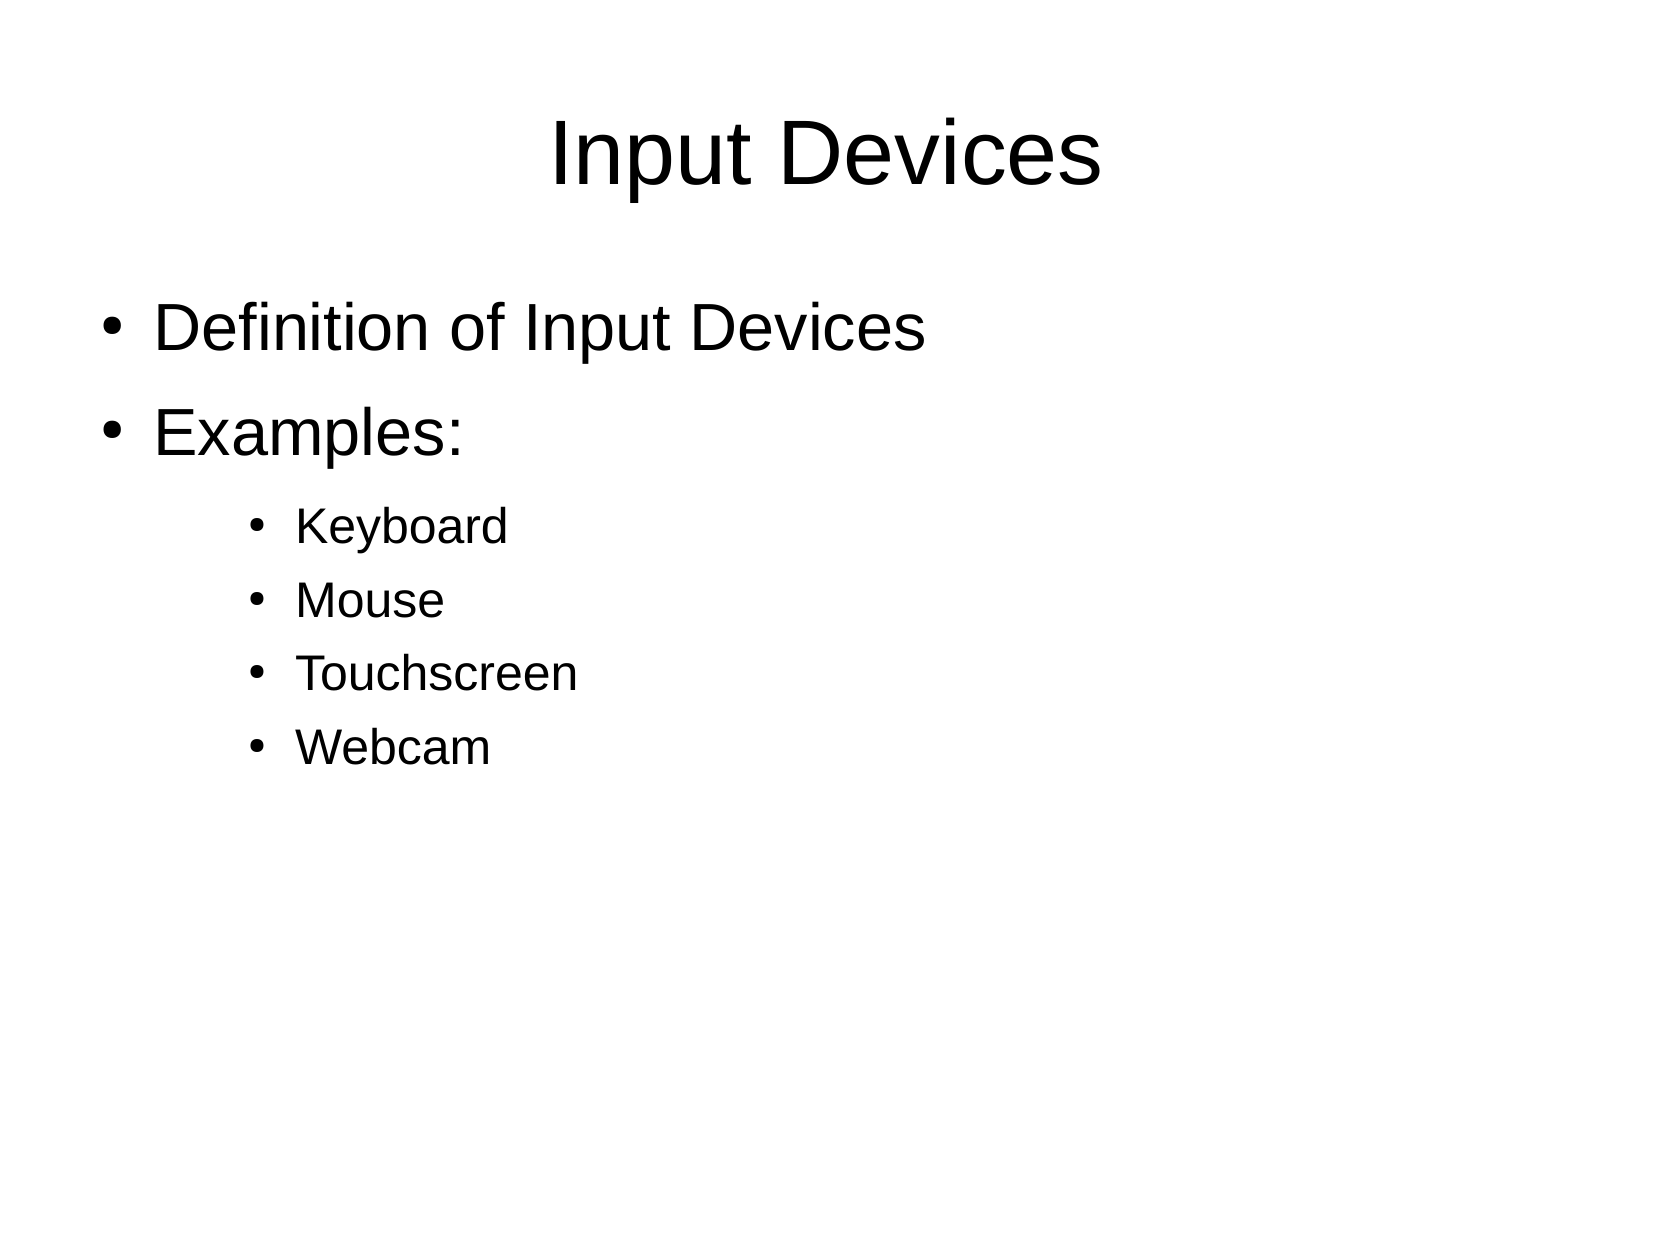

# Input Devices
Definition of Input Devices
Examples:
Keyboard
Mouse
Touchscreen
Webcam